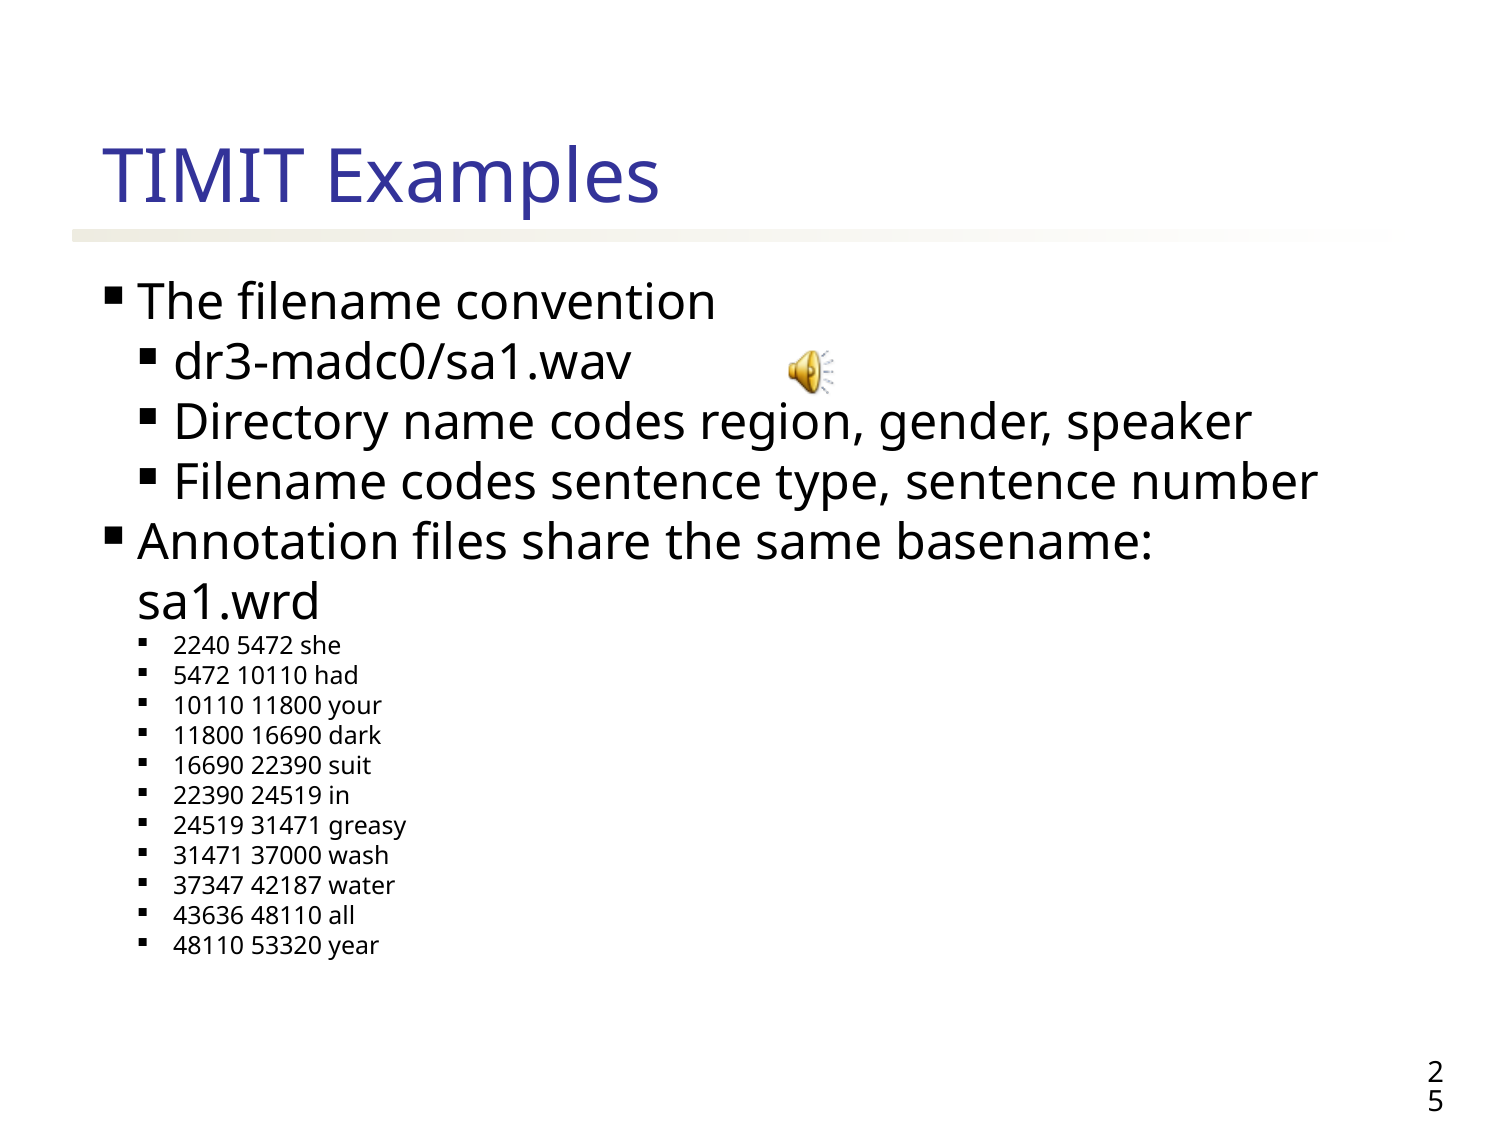

TIMIT Examples
The filename convention
dr3-madc0/sa1.wav
Directory name codes region, gender, speaker
Filename codes sentence type, sentence number
Annotation files share the same basename: sa1.wrd
2240 5472 she
5472 10110 had
10110 11800 your
11800 16690 dark
16690 22390 suit
22390 24519 in
24519 31471 greasy
31471 37000 wash
37347 42187 water
43636 48110 all
48110 53320 year